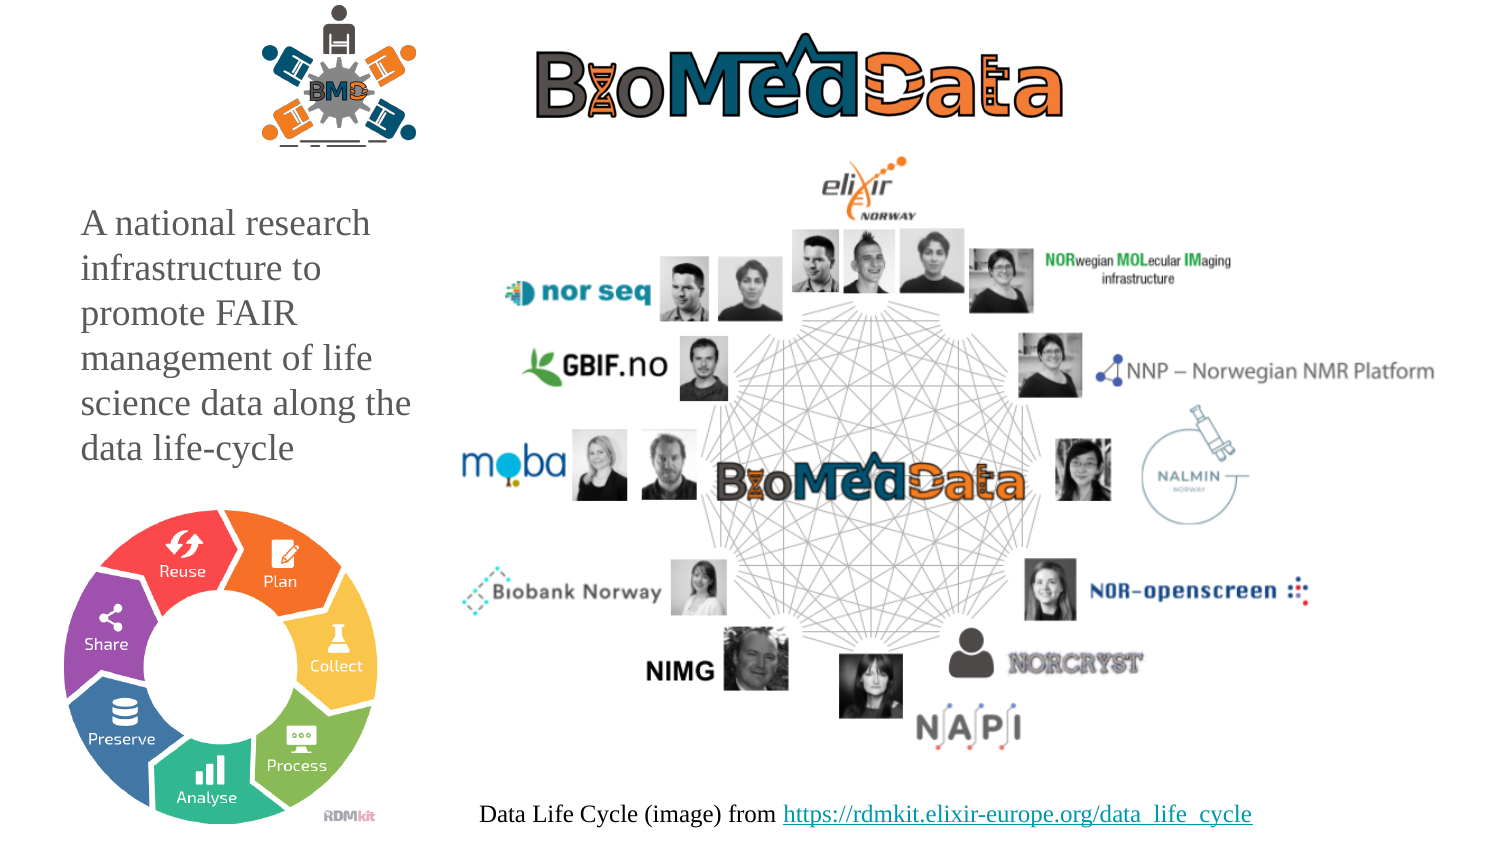

# A national research infrastructure to promote FAIR management of life science data along the data life-cycle
Data Life Cycle (image) from https://rdmkit.elixir-europe.org/data_life_cycle